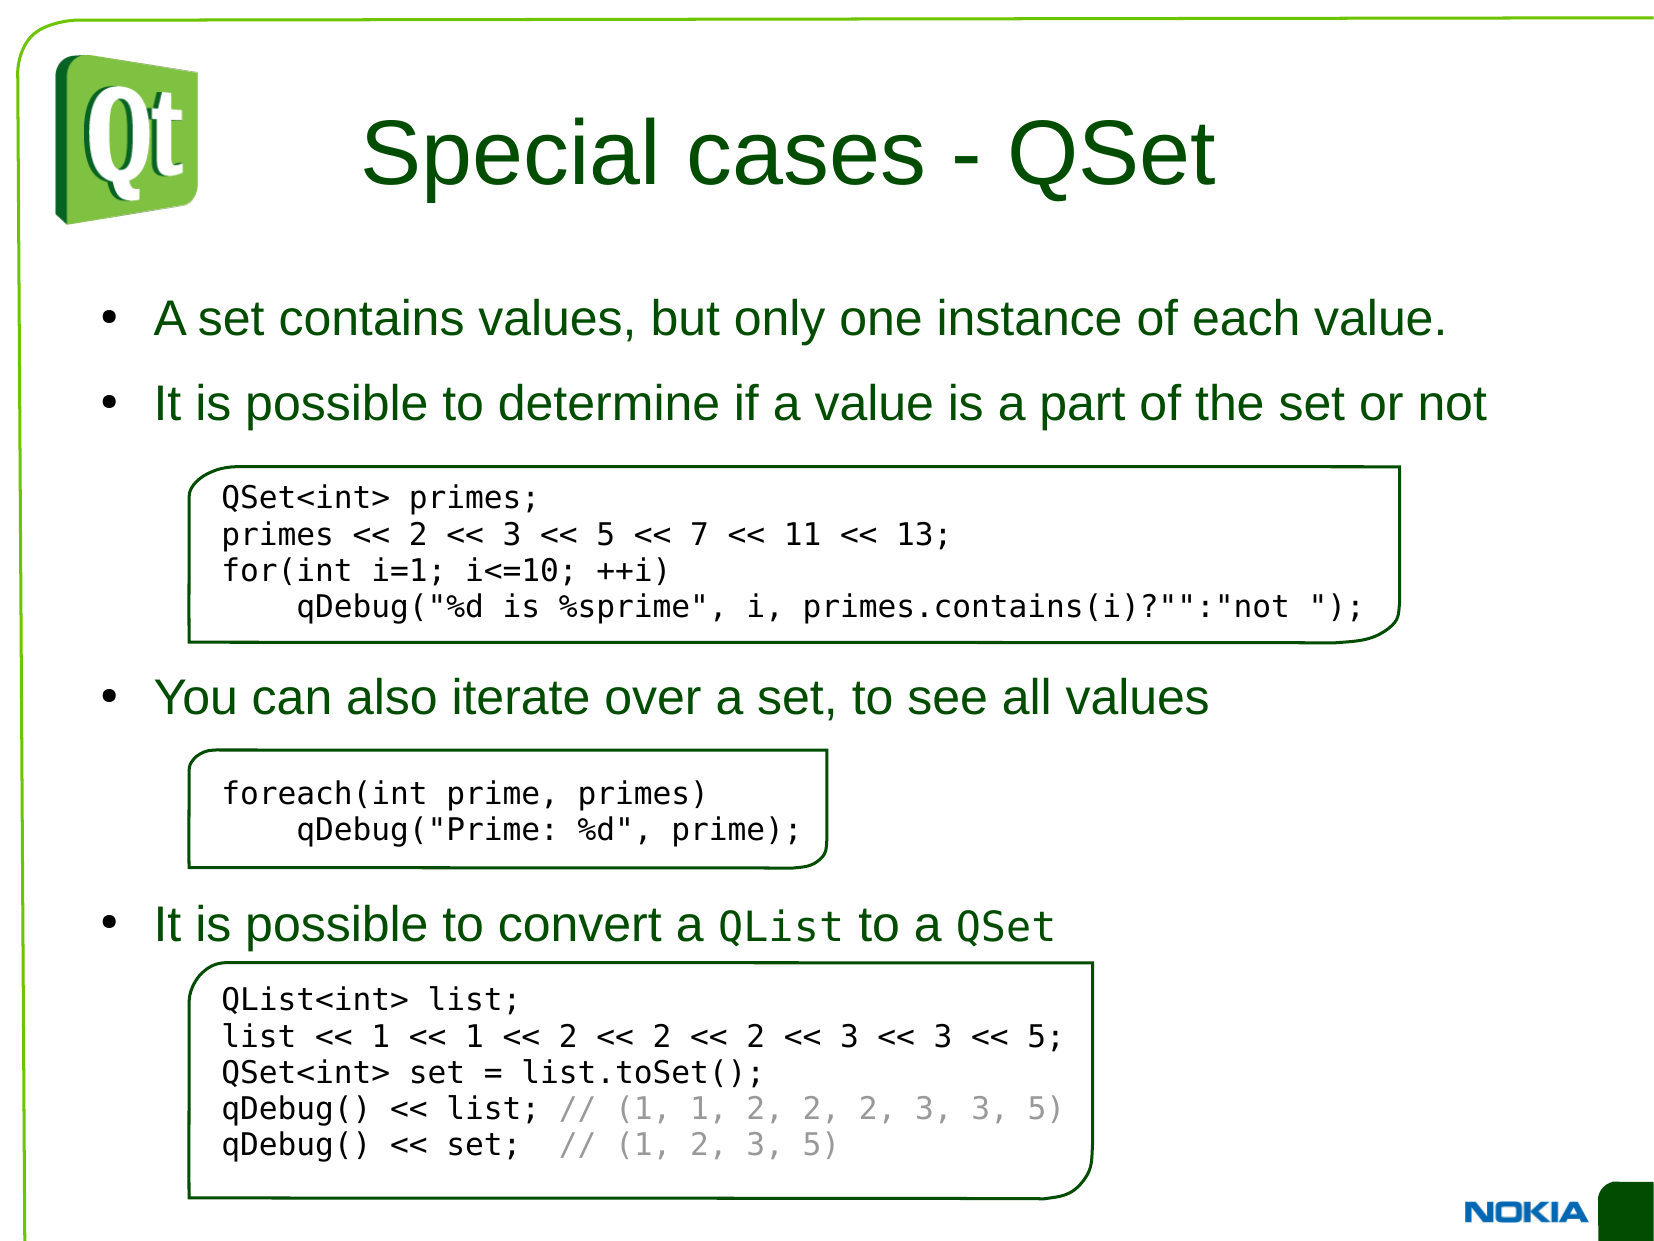

# Special cases - QSet
A set contains values, but only one instance of each value.
It is possible to determine if a value is a part of the set or not
You can also iterate over a set, to see all values
It is possible to convert a QList to a QSet
QSet<int> primes;
primes << 2 << 3 << 5 << 7 << 11 << 13;
for(int i=1; i<=10; ++i)
 qDebug("%d is %sprime", i, primes.contains(i)?"":"not ");
foreach(int prime, primes)
 qDebug("Prime: %d", prime);
QList<int> list;
list << 1 << 1 << 2 << 2 << 2 << 3 << 3 << 5;
QSet<int> set = list.toSet();
qDebug() << list; // (1, 1, 2, 2, 2, 3, 3, 5)
qDebug() << set; // (1, 2, 3, 5)